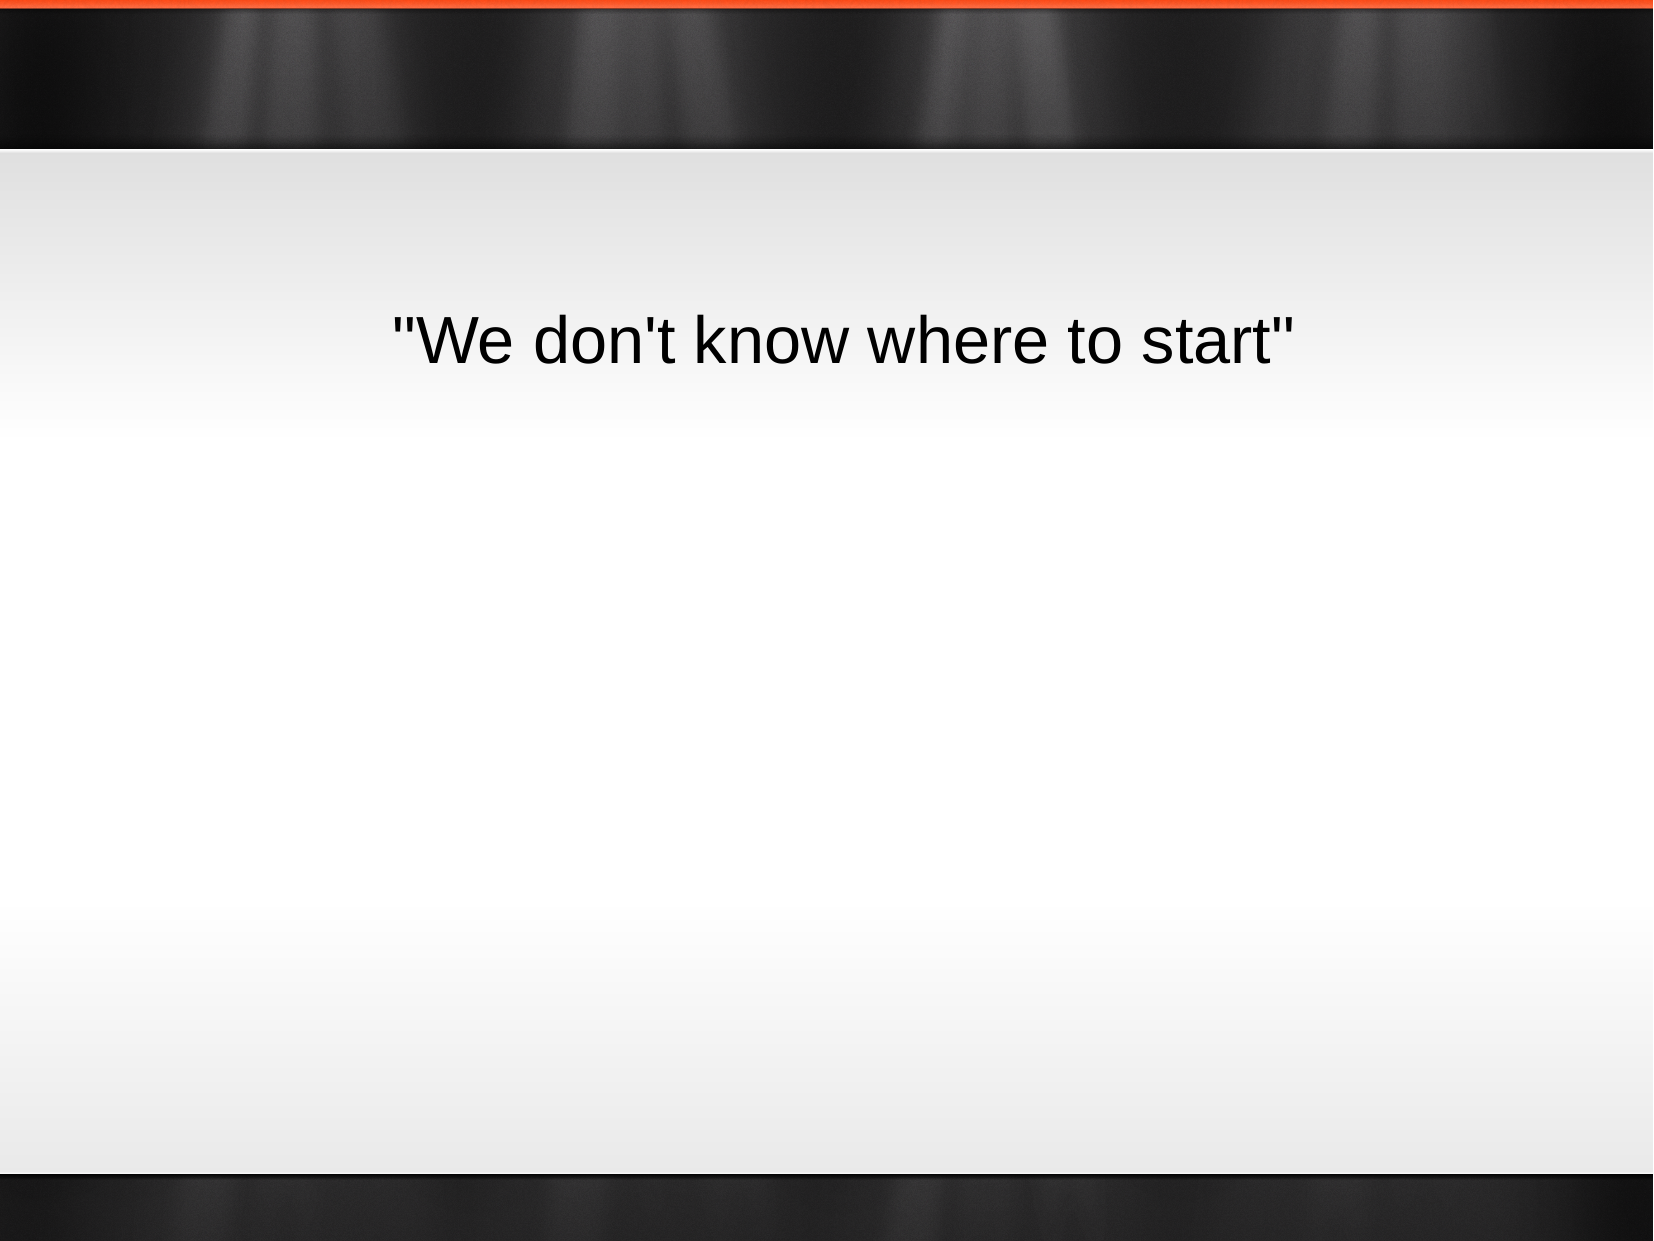

# "We don't know where to start"